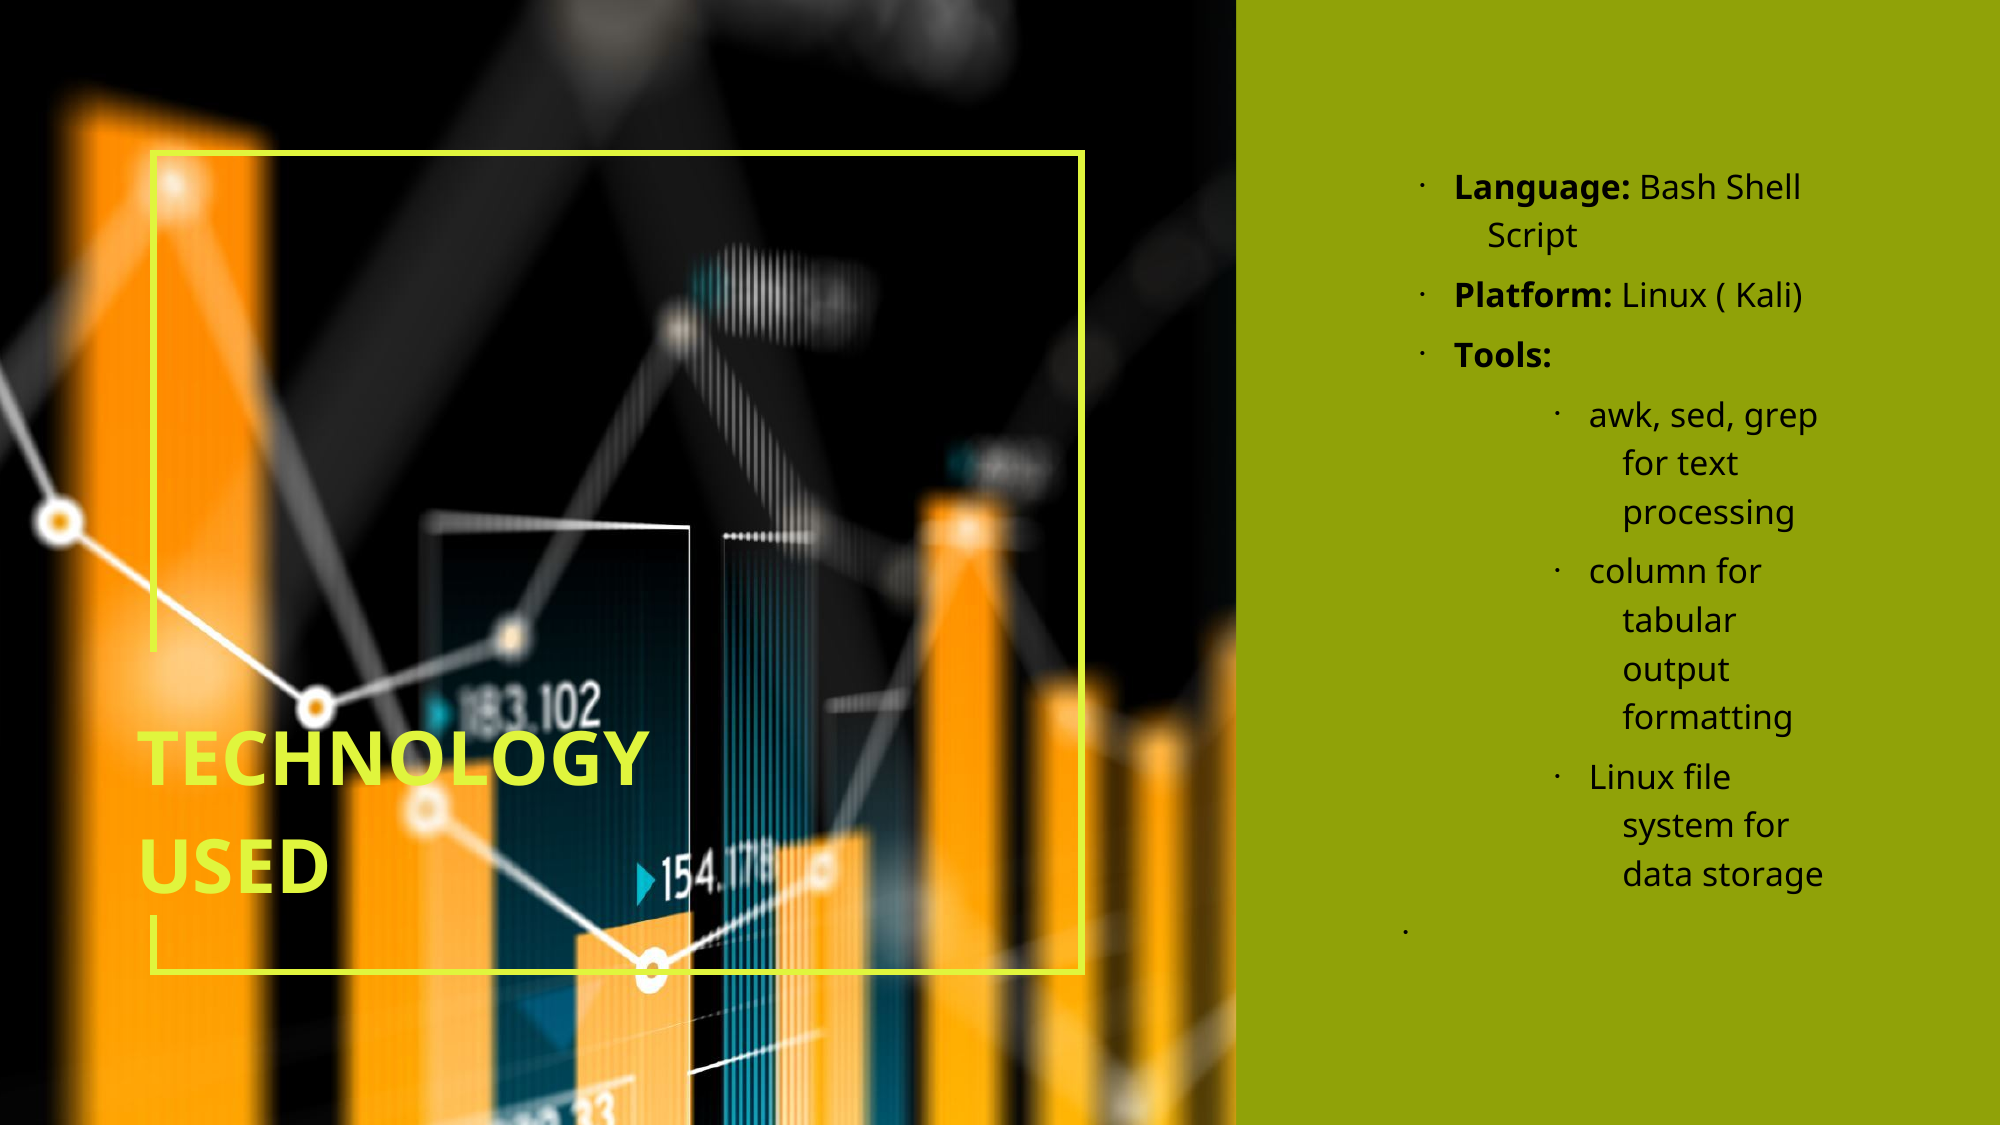

Language: Bash Shell Script
Platform: Linux ( Kali)
Tools:
awk, sed, grep for text processing
column for tabular output formatting
Linux file system for data storage
TECHNOLOGY USED